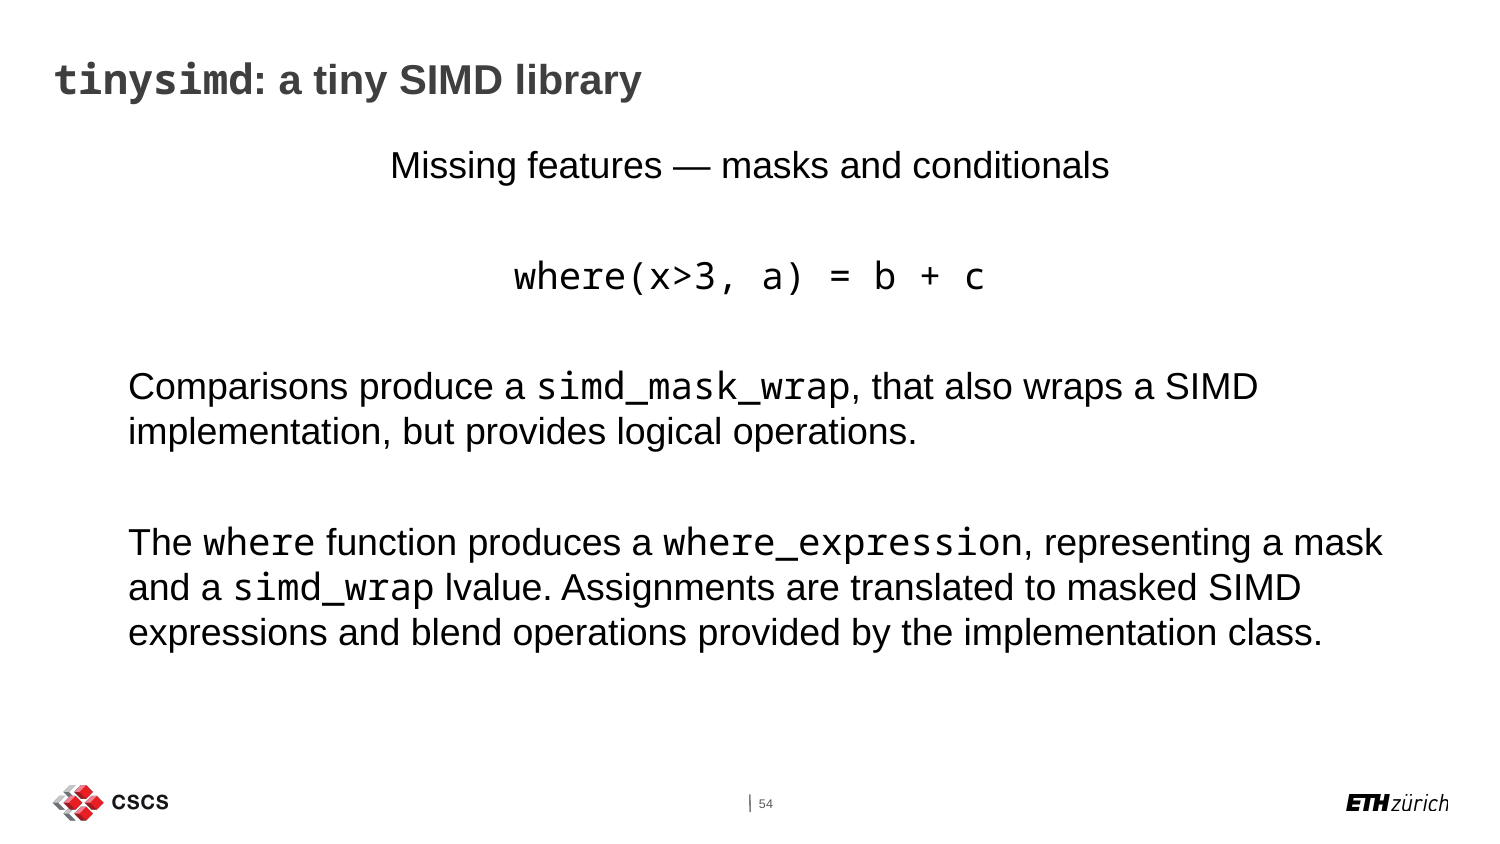

tinysimd: a tiny SIMD library
# Missing features — masks and conditionals
where(x>3, a) = b + c
Comparisons produce a simd_mask_wrap, that also wraps a SIMD implementation, but provides logical operations.
The where function produces a where_expression, representing a mask and a simd_wrap lvalue. Assignments are translated to masked SIMD expressions and blend operations provided by the implementation class.